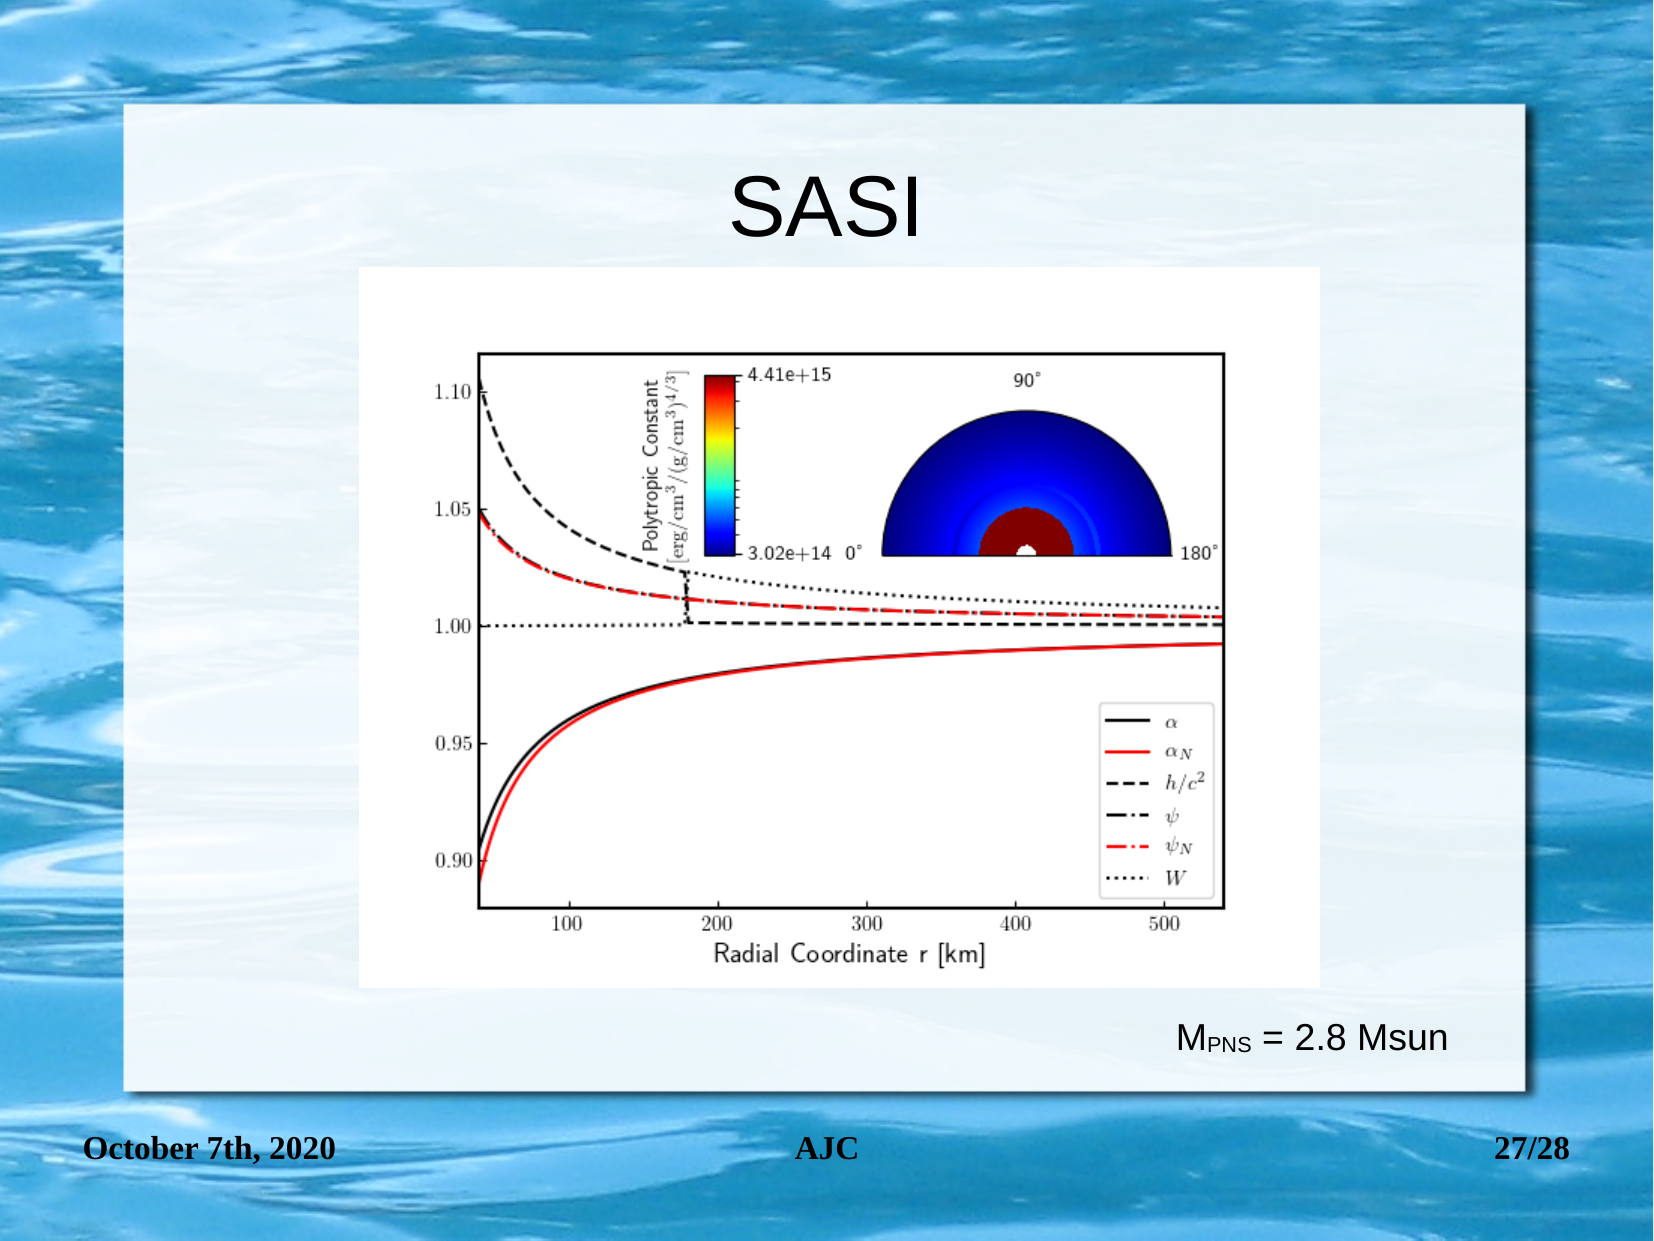

# SASI
MPNS = 2.8 Msun
October 7th, 2020
AJC
27